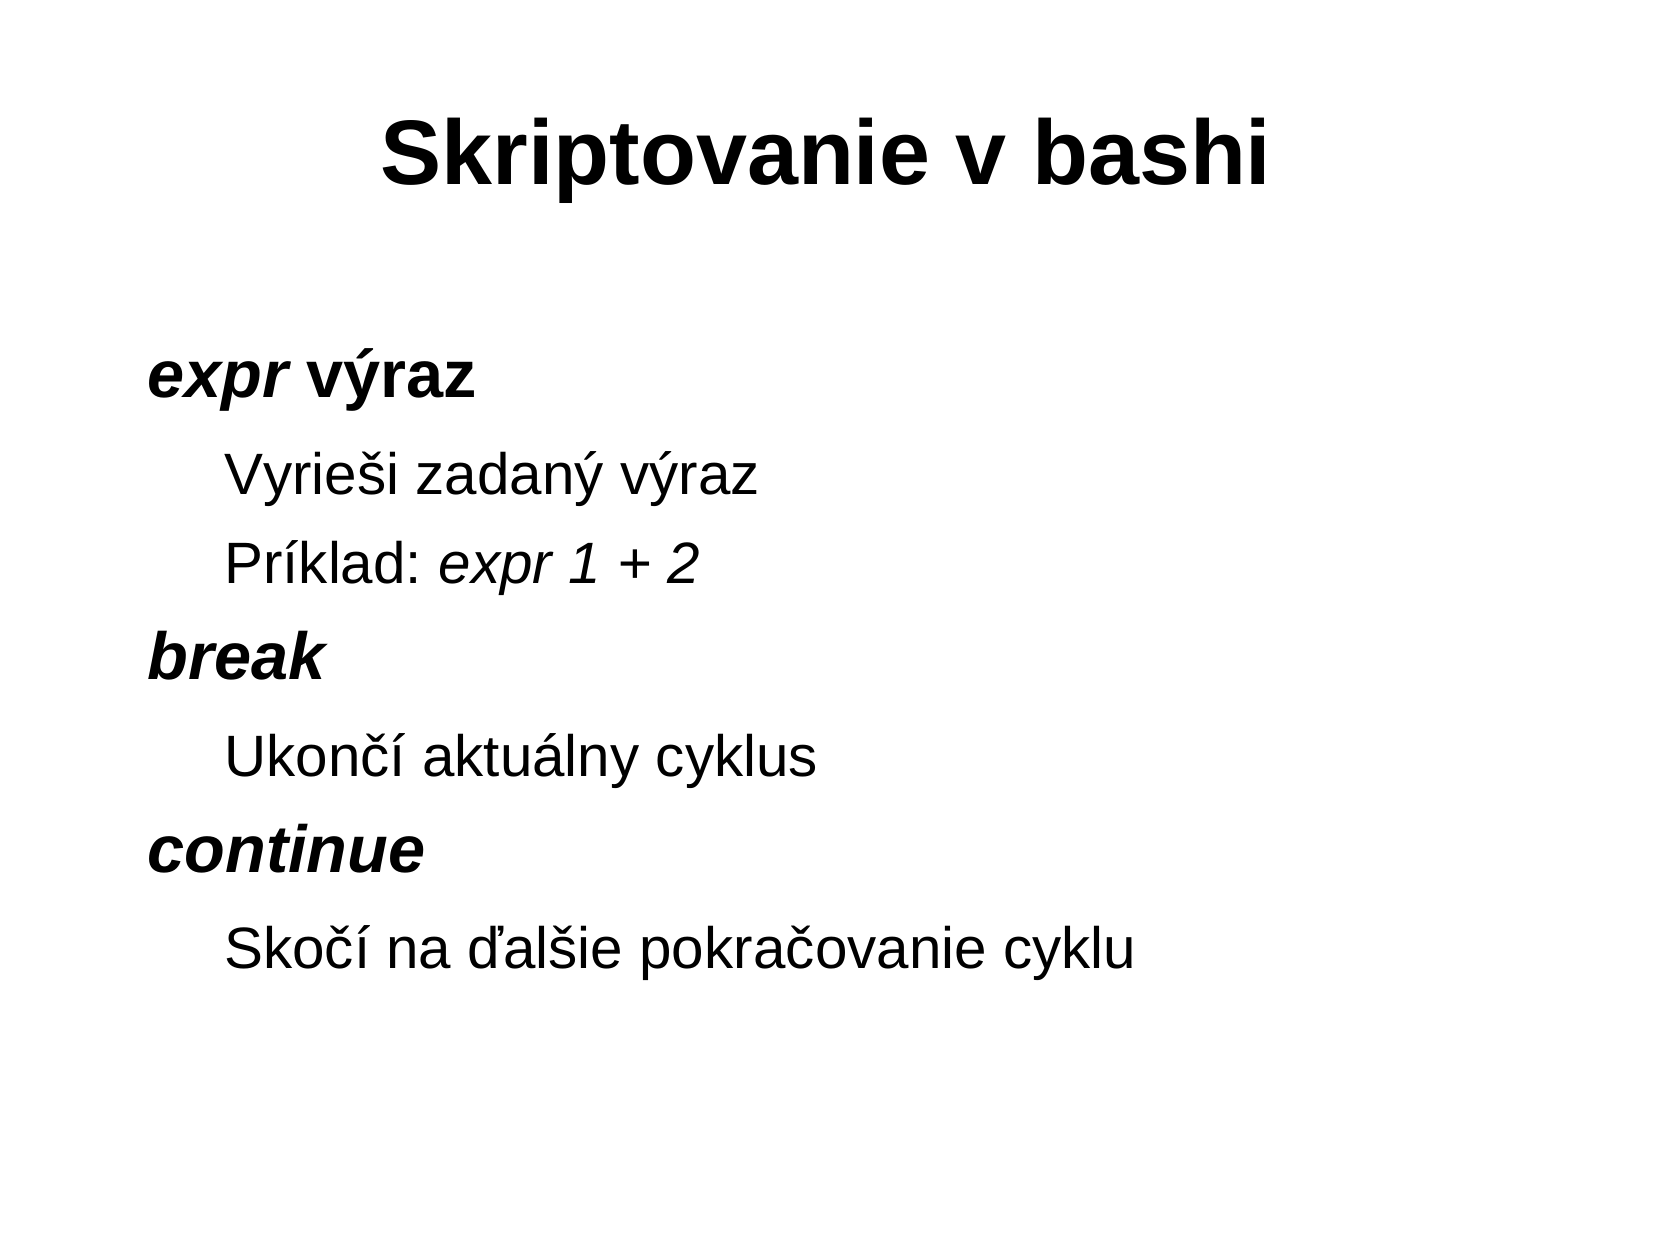

# Skriptovanie v bashi
expr výraz
Vyrieši zadaný výraz
Príklad: expr 1 + 2
break
Ukončí aktuálny cyklus
continue
Skočí na ďalšie pokračovanie cyklu